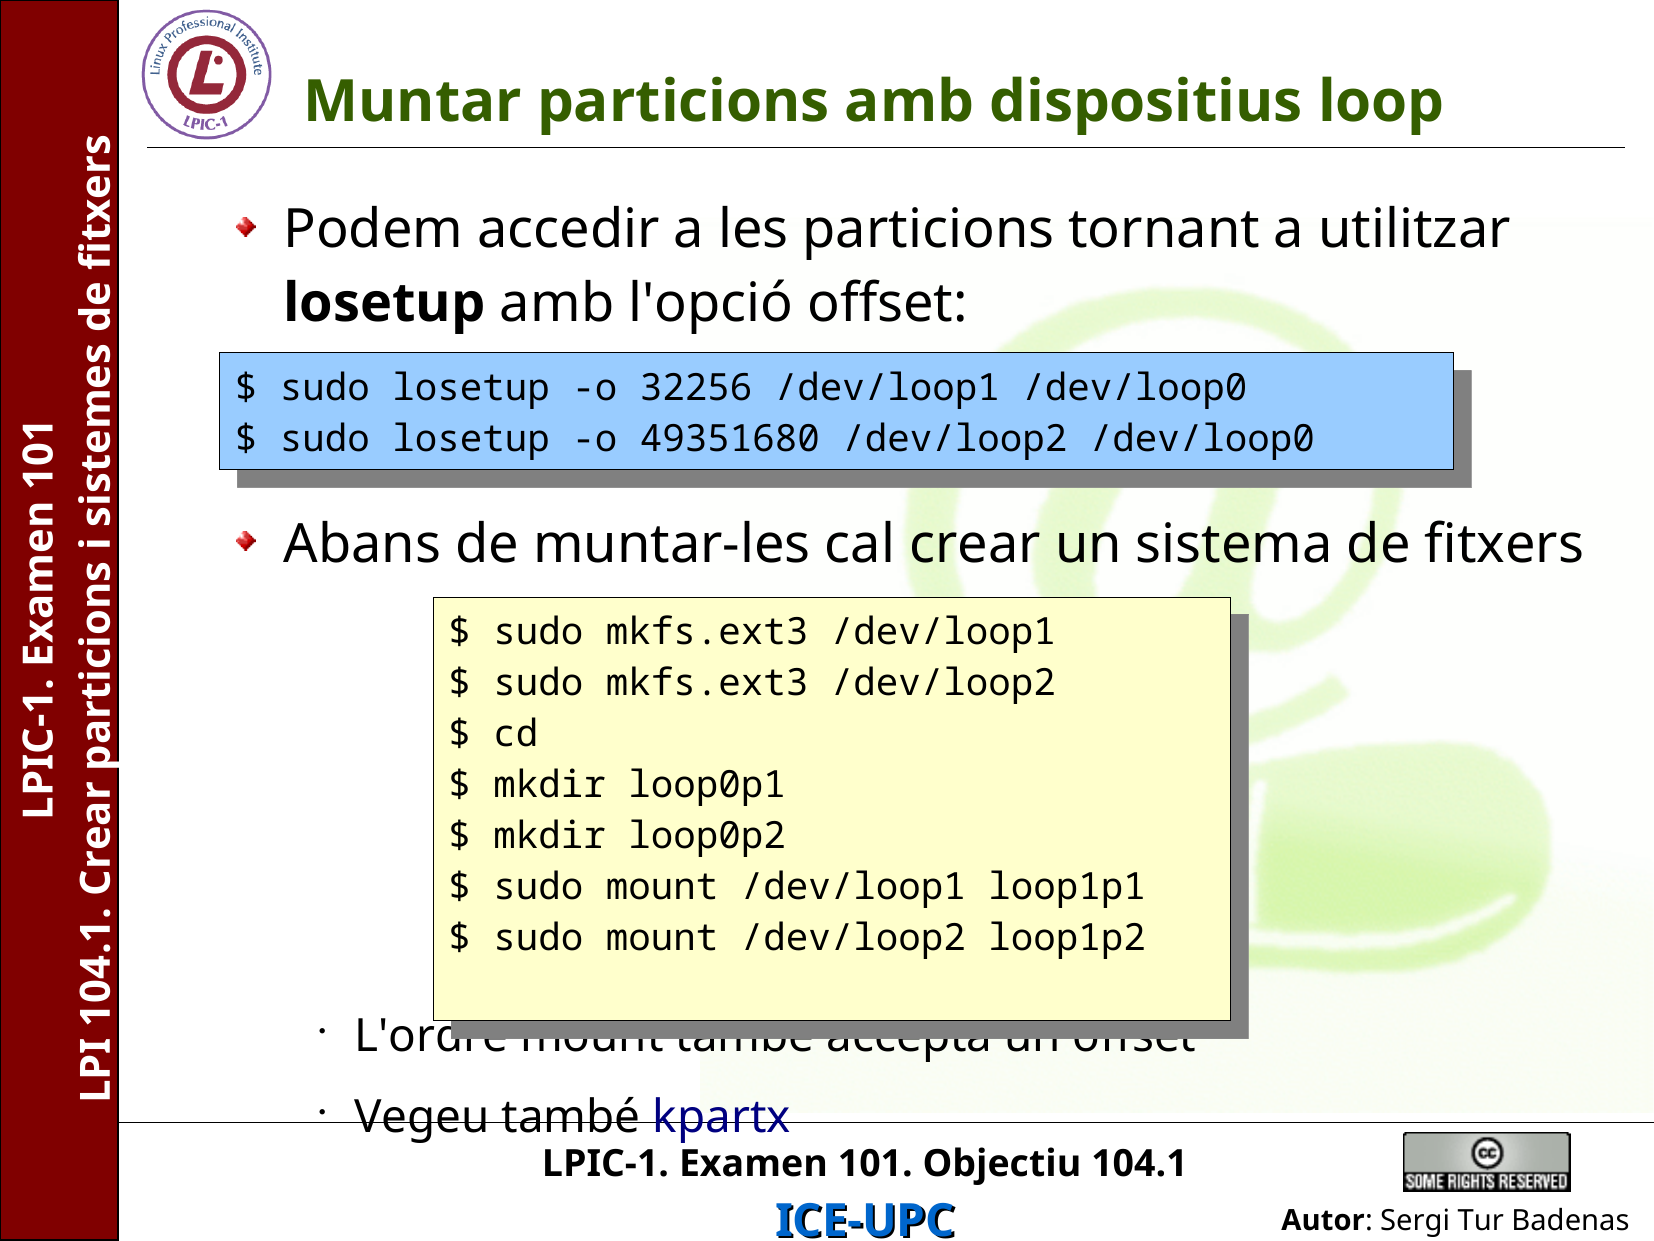

# Muntar particions amb dispositius loop
Podem accedir a les particions tornant a utilitzar losetup amb l'opció offset:
Abans de muntar-les cal crear un sistema de fitxers
L'ordre mount també accepta un offset
Vegeu també kpartx
$ sudo losetup -o 32256 /dev/loop1 /dev/loop0
$ sudo losetup -o 49351680 /dev/loop2 /dev/loop0
$ sudo mkfs.ext3 /dev/loop1
$ sudo mkfs.ext3 /dev/loop2
$ cd
$ mkdir loop0p1
$ mkdir loop0p2
$ sudo mount /dev/loop1 loop1p1
$ sudo mount /dev/loop2 loop1p2